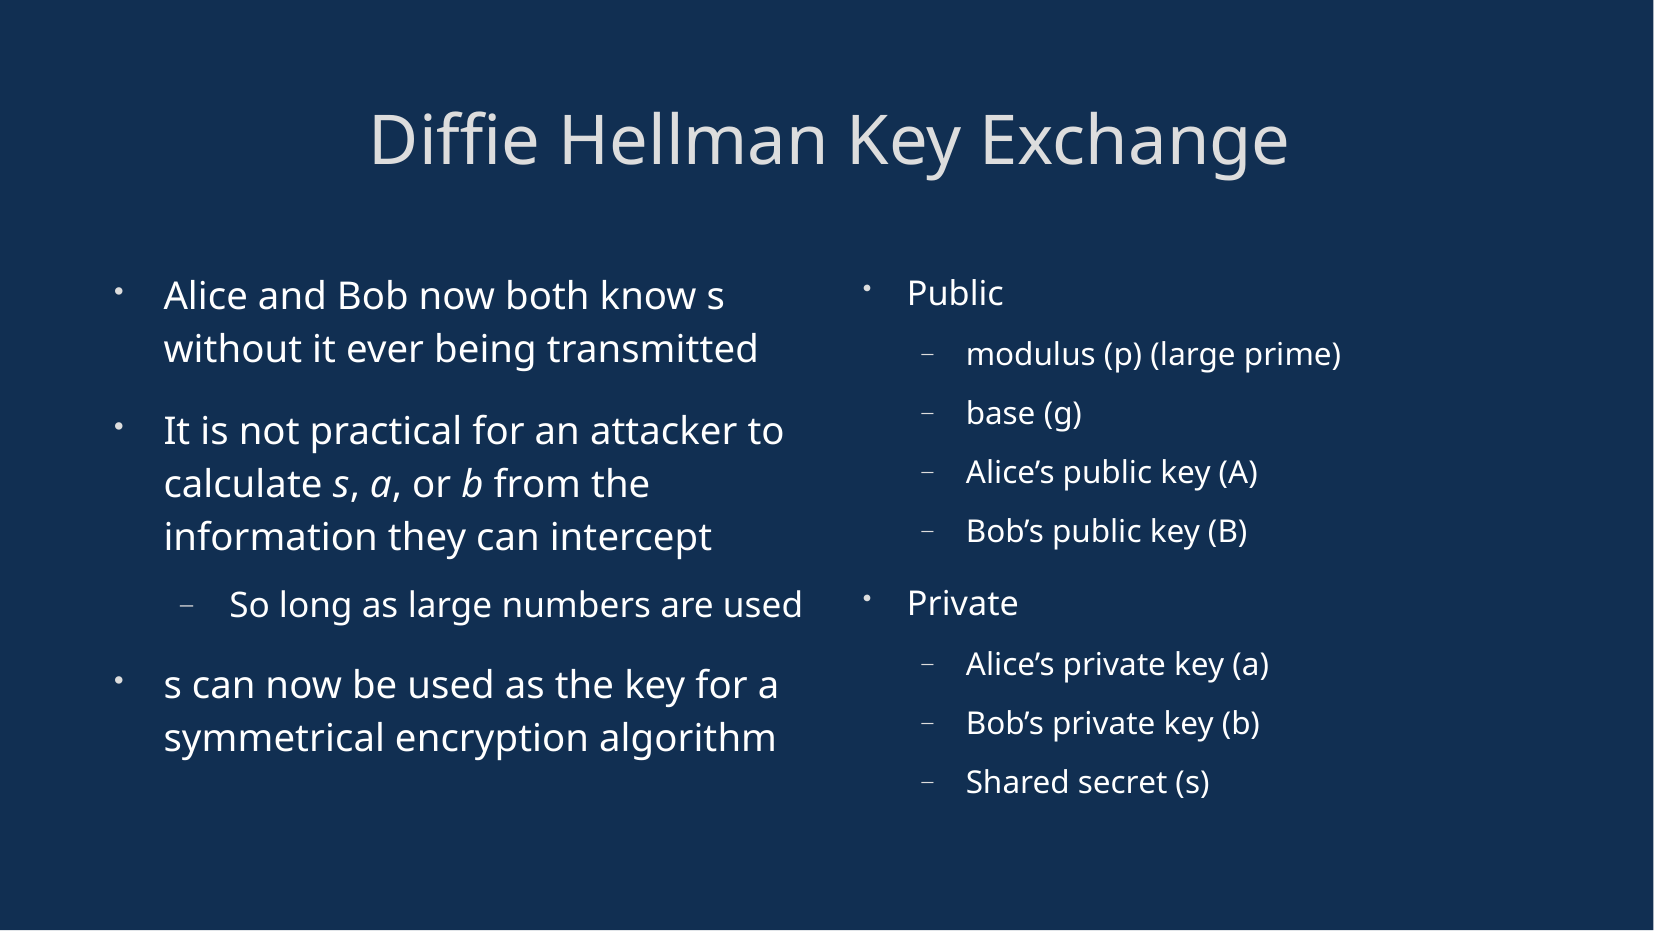

# Diffie Hellman Key Exchange
Alice and Bob now both know s without it ever being transmitted
It is not practical for an attacker to calculate s, a, or b from the information they can intercept
So long as large numbers are used
s can now be used as the key for a symmetrical encryption algorithm
Public
modulus (p) (large prime)
base (g)
Alice’s public key (A)
Bob’s public key (B)
Private
Alice’s private key (a)
Bob’s private key (b)
Shared secret (s)